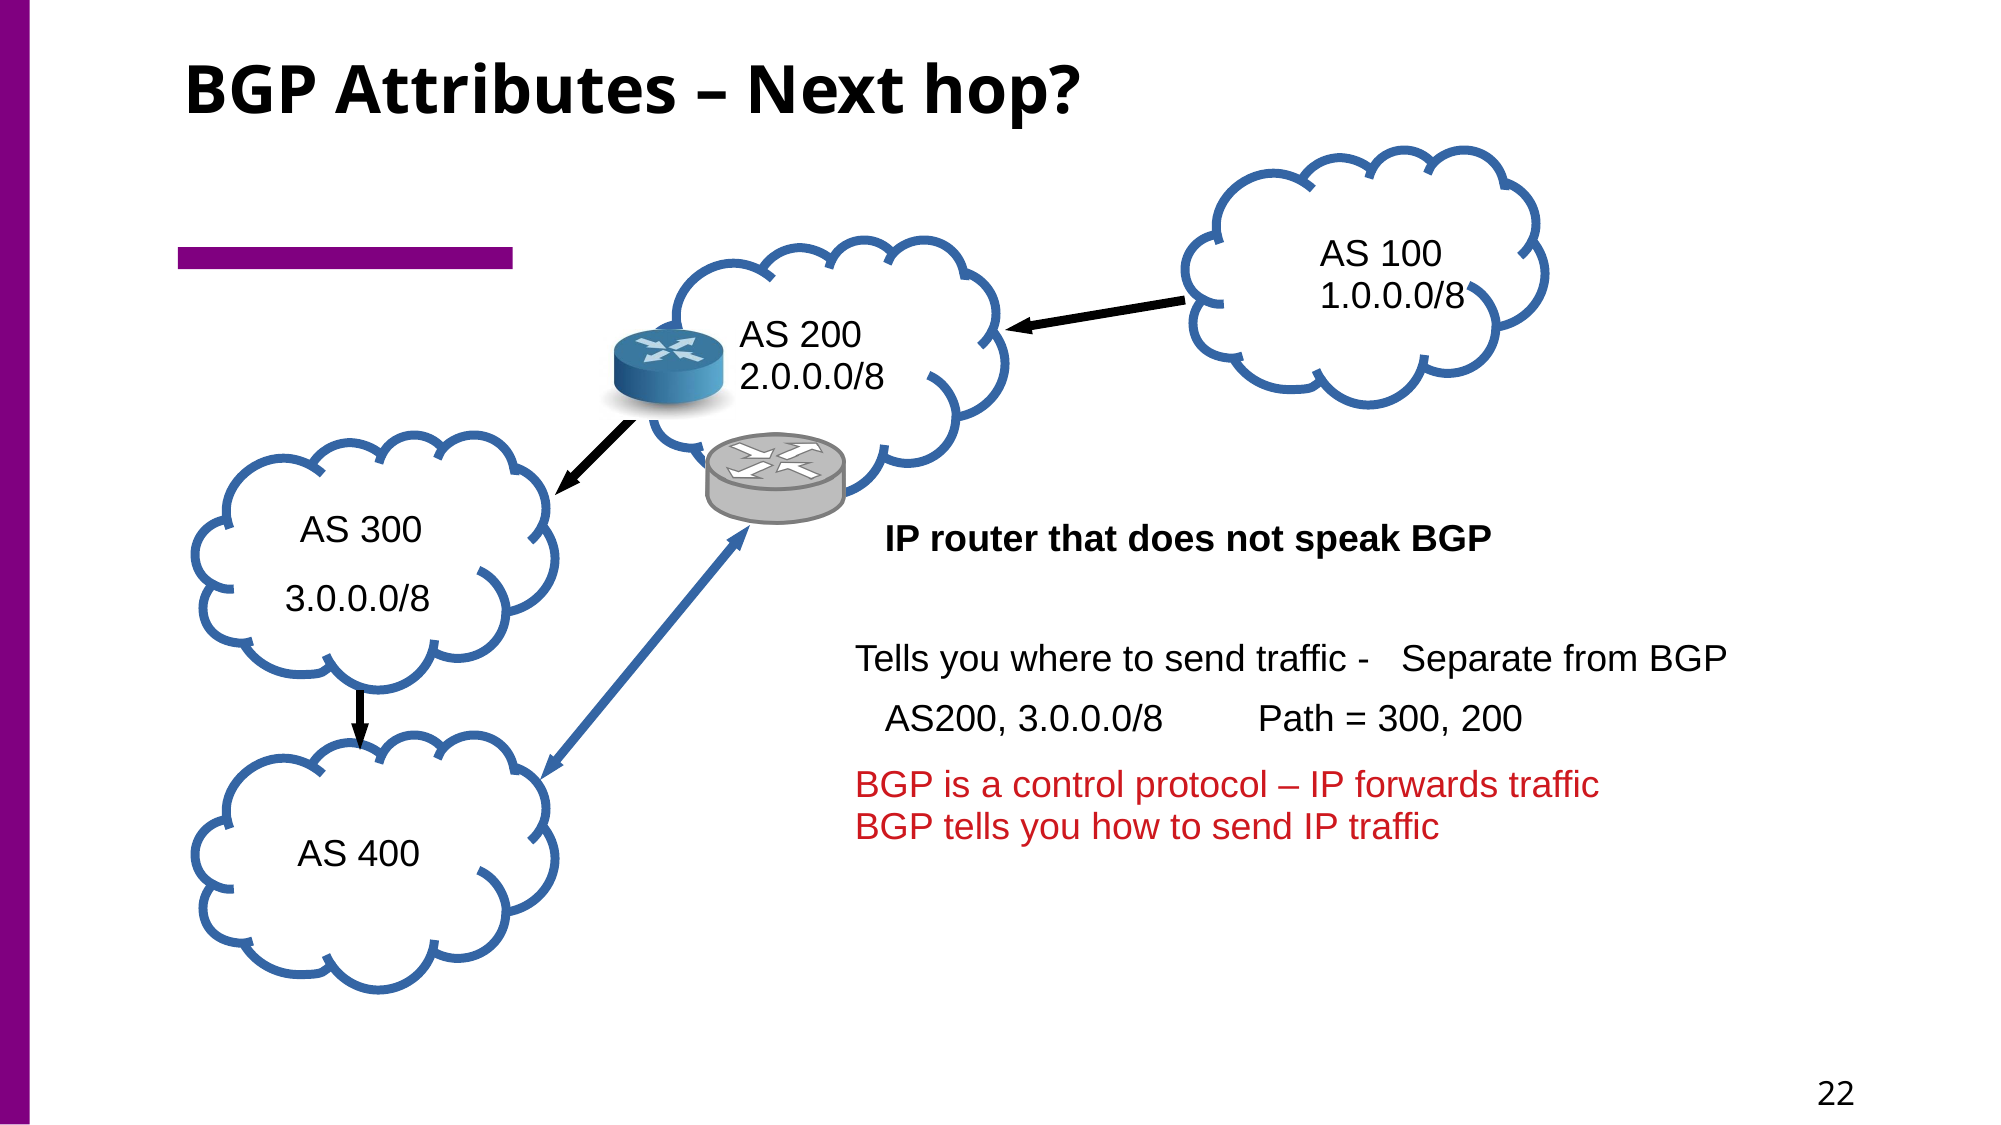

# BGP Attributes – Next hop?
AS 100
1.0.0.0/8
AS 200
2.0.0.0/8
AS 300
IP router that does not speak BGP
3.0.0.0/8
Tells you where to send traffic - Separate from BGP
BGP is a control protocol – IP forwards traffic
BGP tells you how to send IP traffic
AS200, 3.0.0.0/8 Path = 300, 200
AS 400